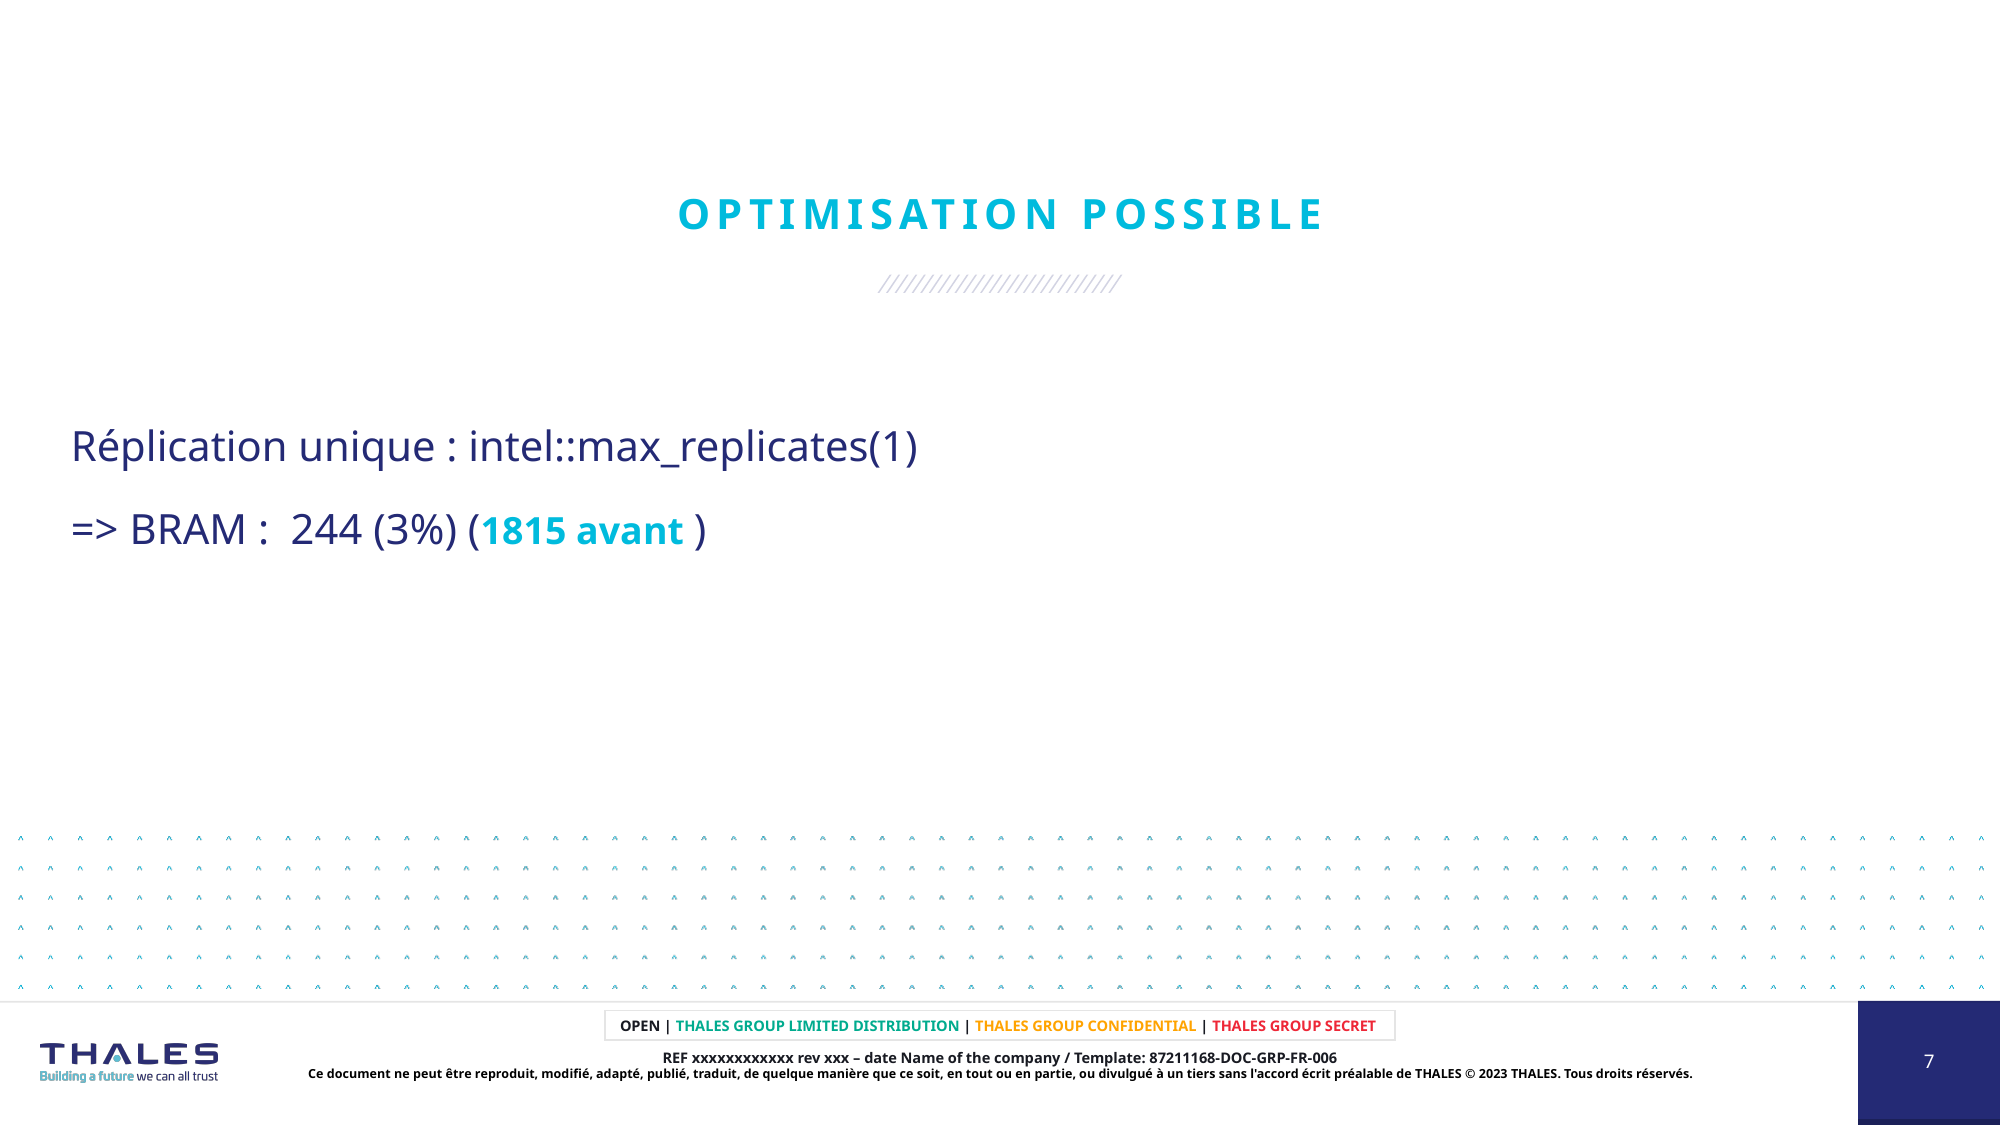

# Optimisation possible
Réplication unique : intel::max_replicates(1)
=> BRAM : 244 (3%) (1815 avant )